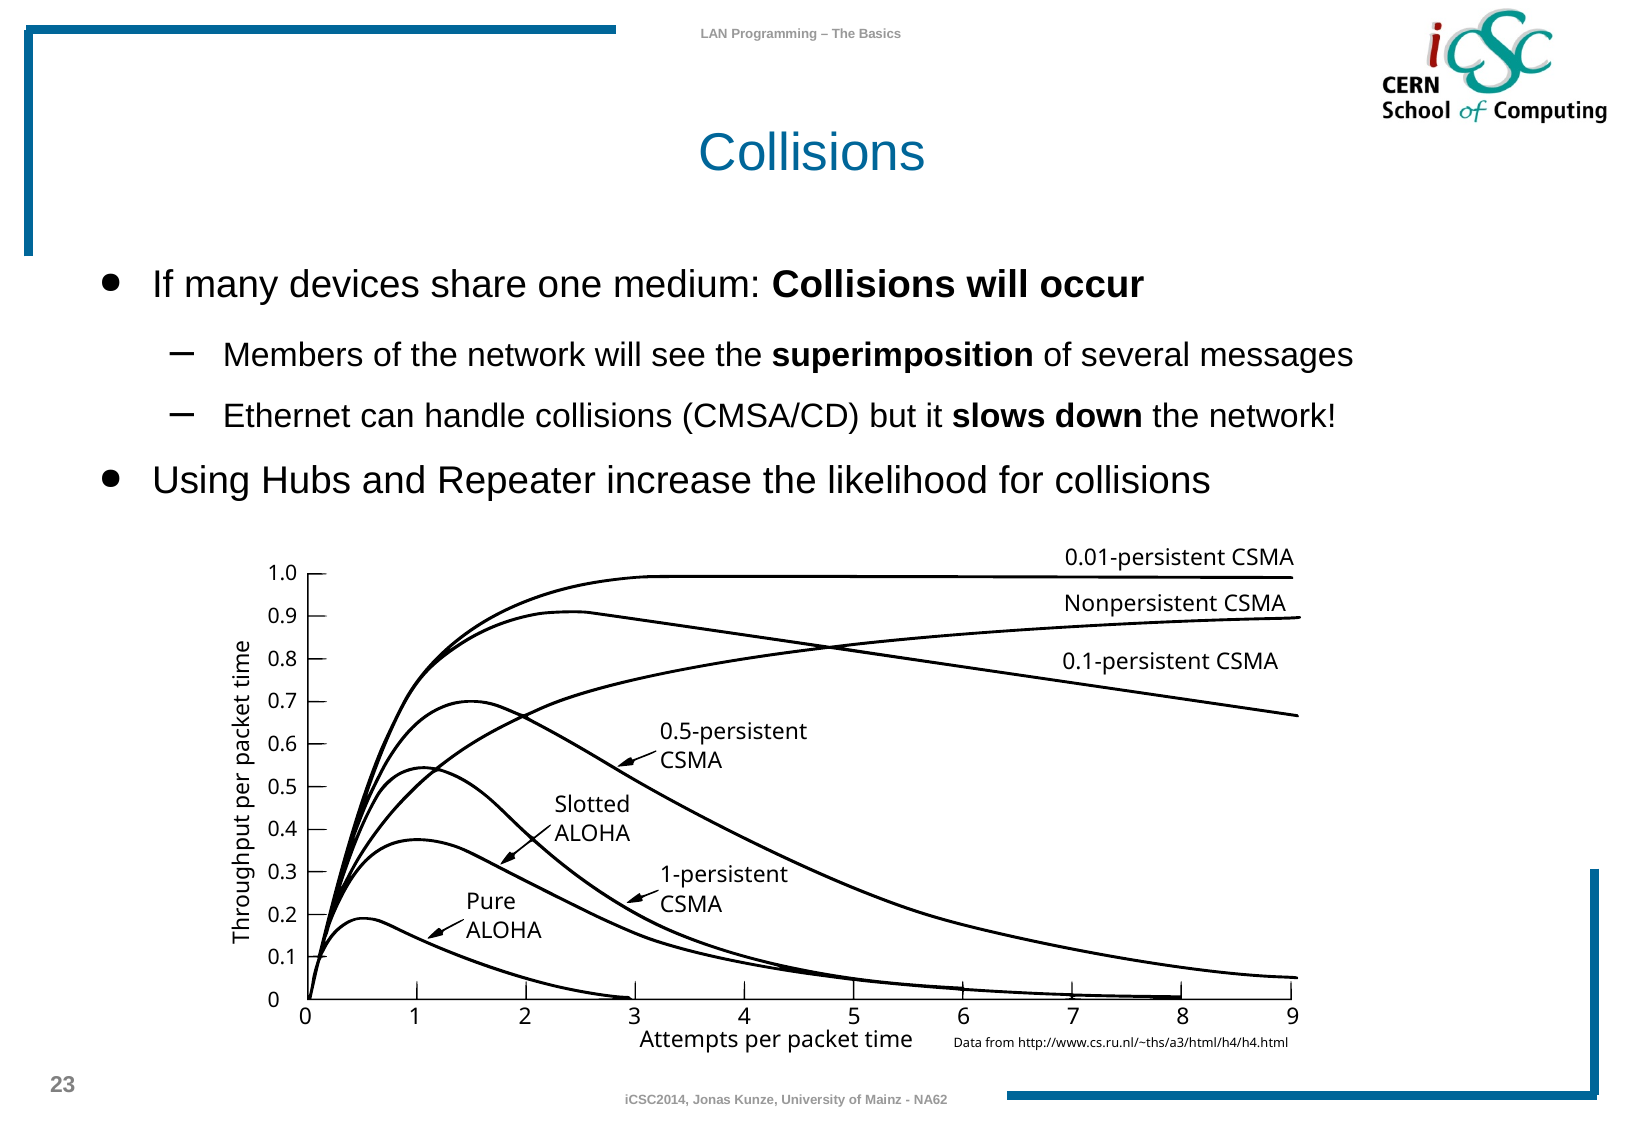

# Collisions
If many devices share one medium: Collisions will occur
Members of the network will see the superimposition of several messages
Ethernet can handle collisions (CMSA/CD) but it slows down the network!
Using Hubs and Repeater increase the likelihood for collisions